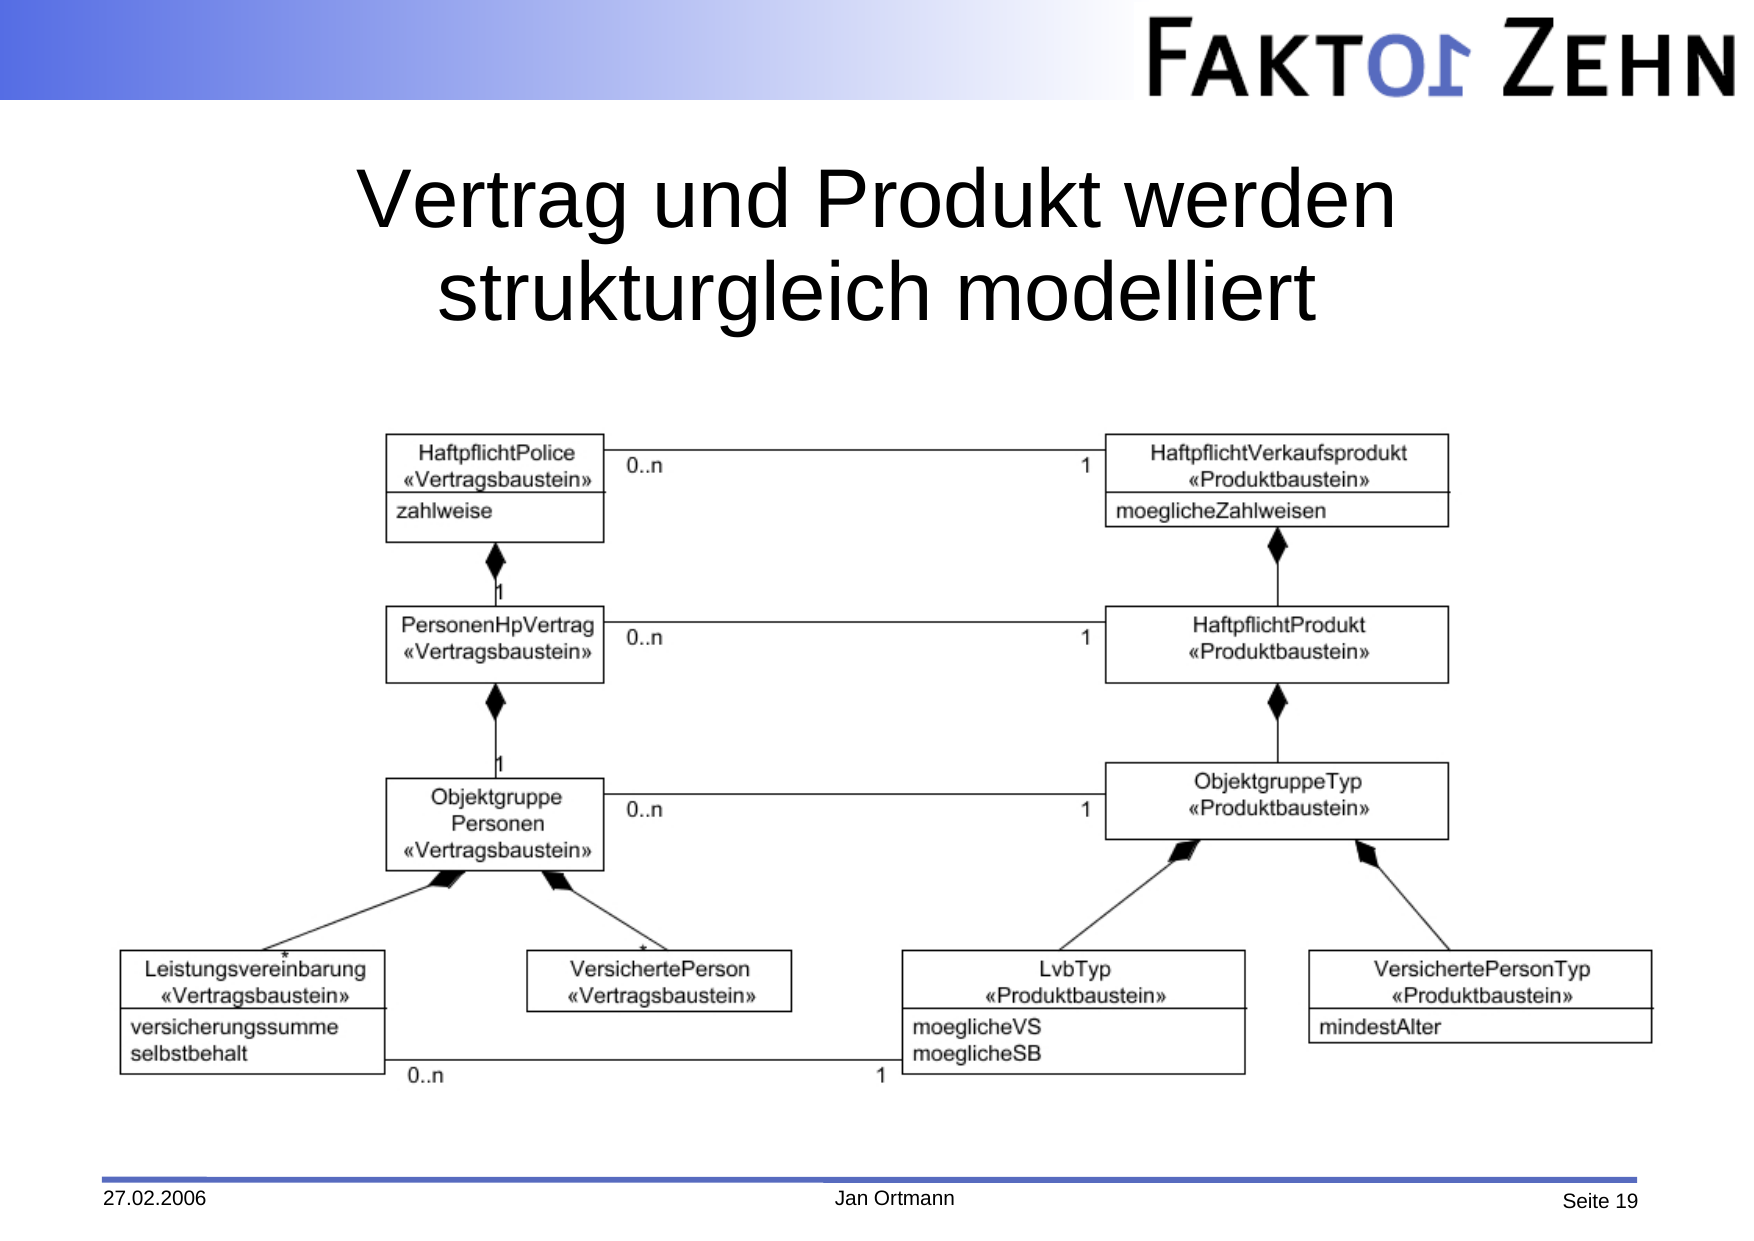

# Vertrag und Produkt werden strukturgleich modelliert